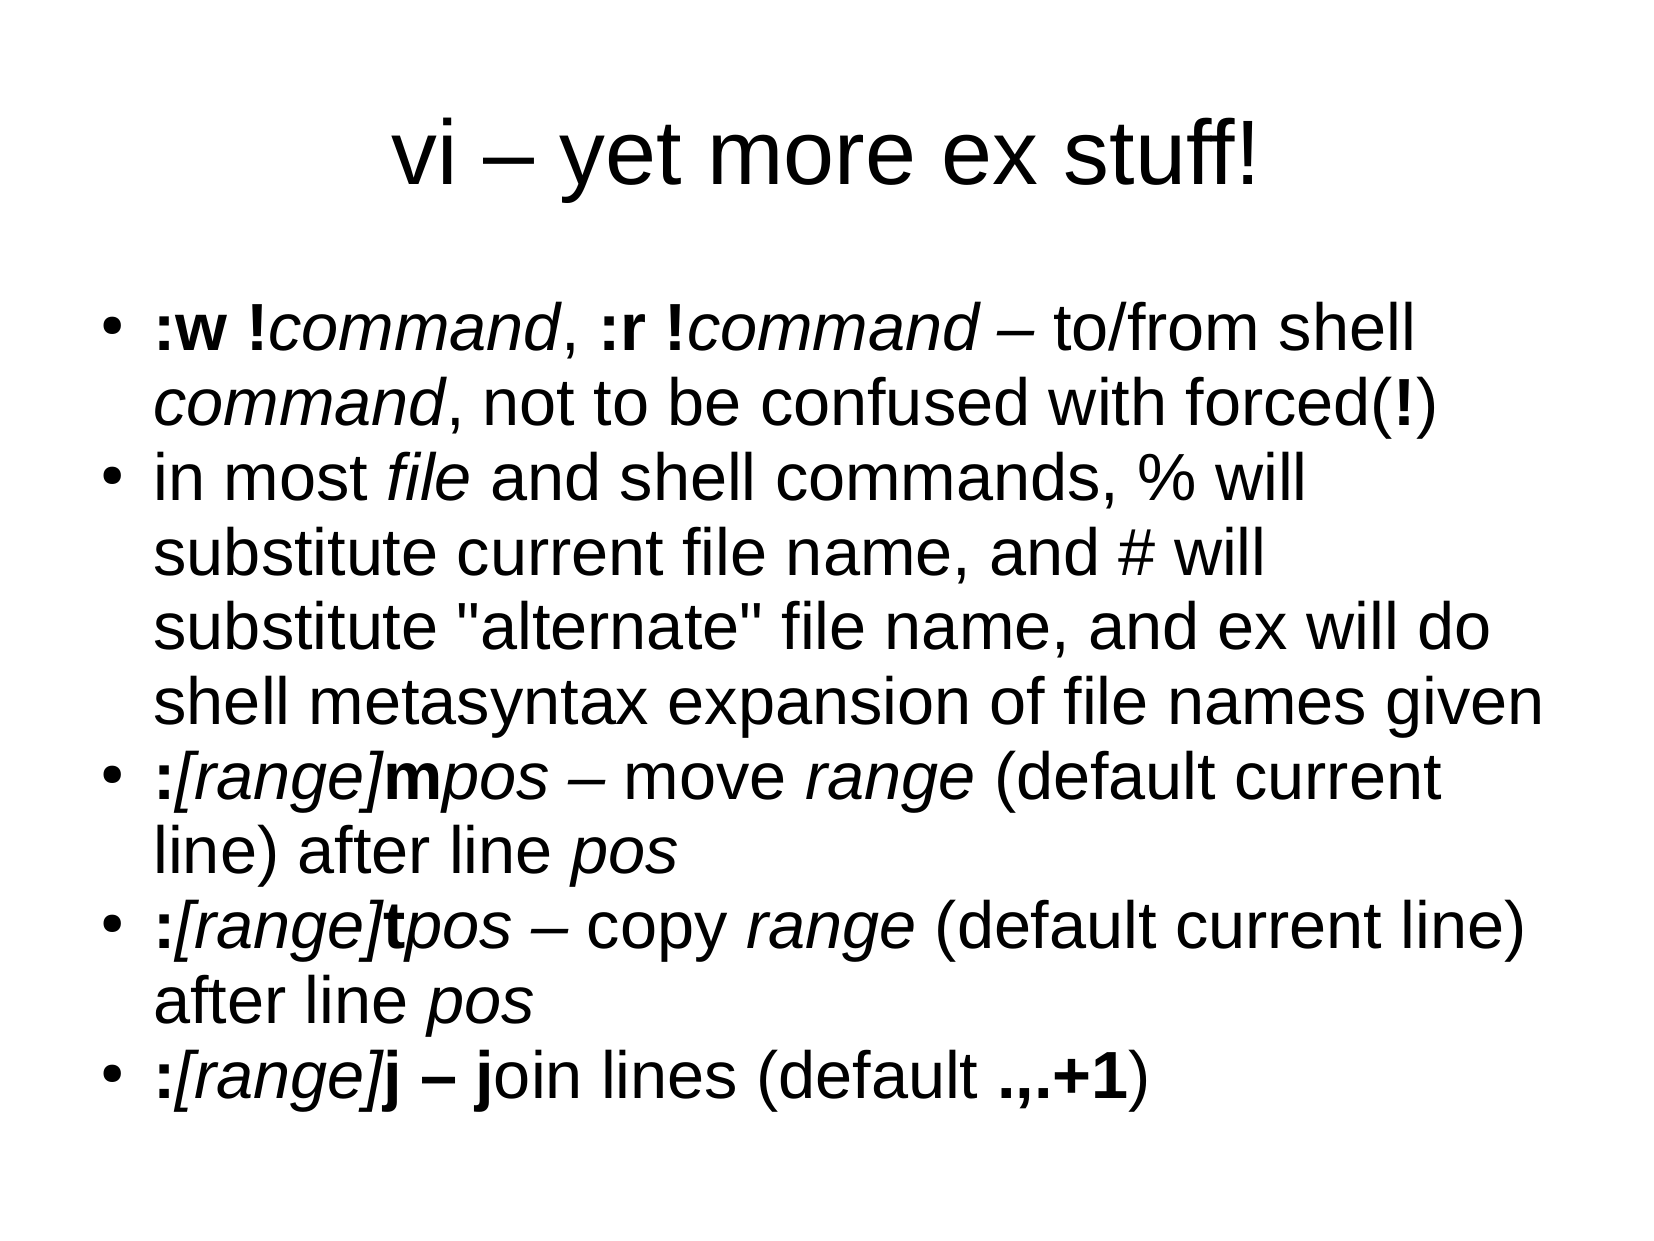

# vi – yet more ex stuff!
:w !command, :r !command – to/from shell command, not to be confused with forced(!)
in most file and shell commands, % will substitute current file name, and # will substitute "alternate" file name, and ex will do shell metasyntax expansion of file names given
:[range]mpos – move range (default current line) after line pos
:[range]tpos – copy range (default current line) after line pos
:[range]j – join lines (default .,.+1)